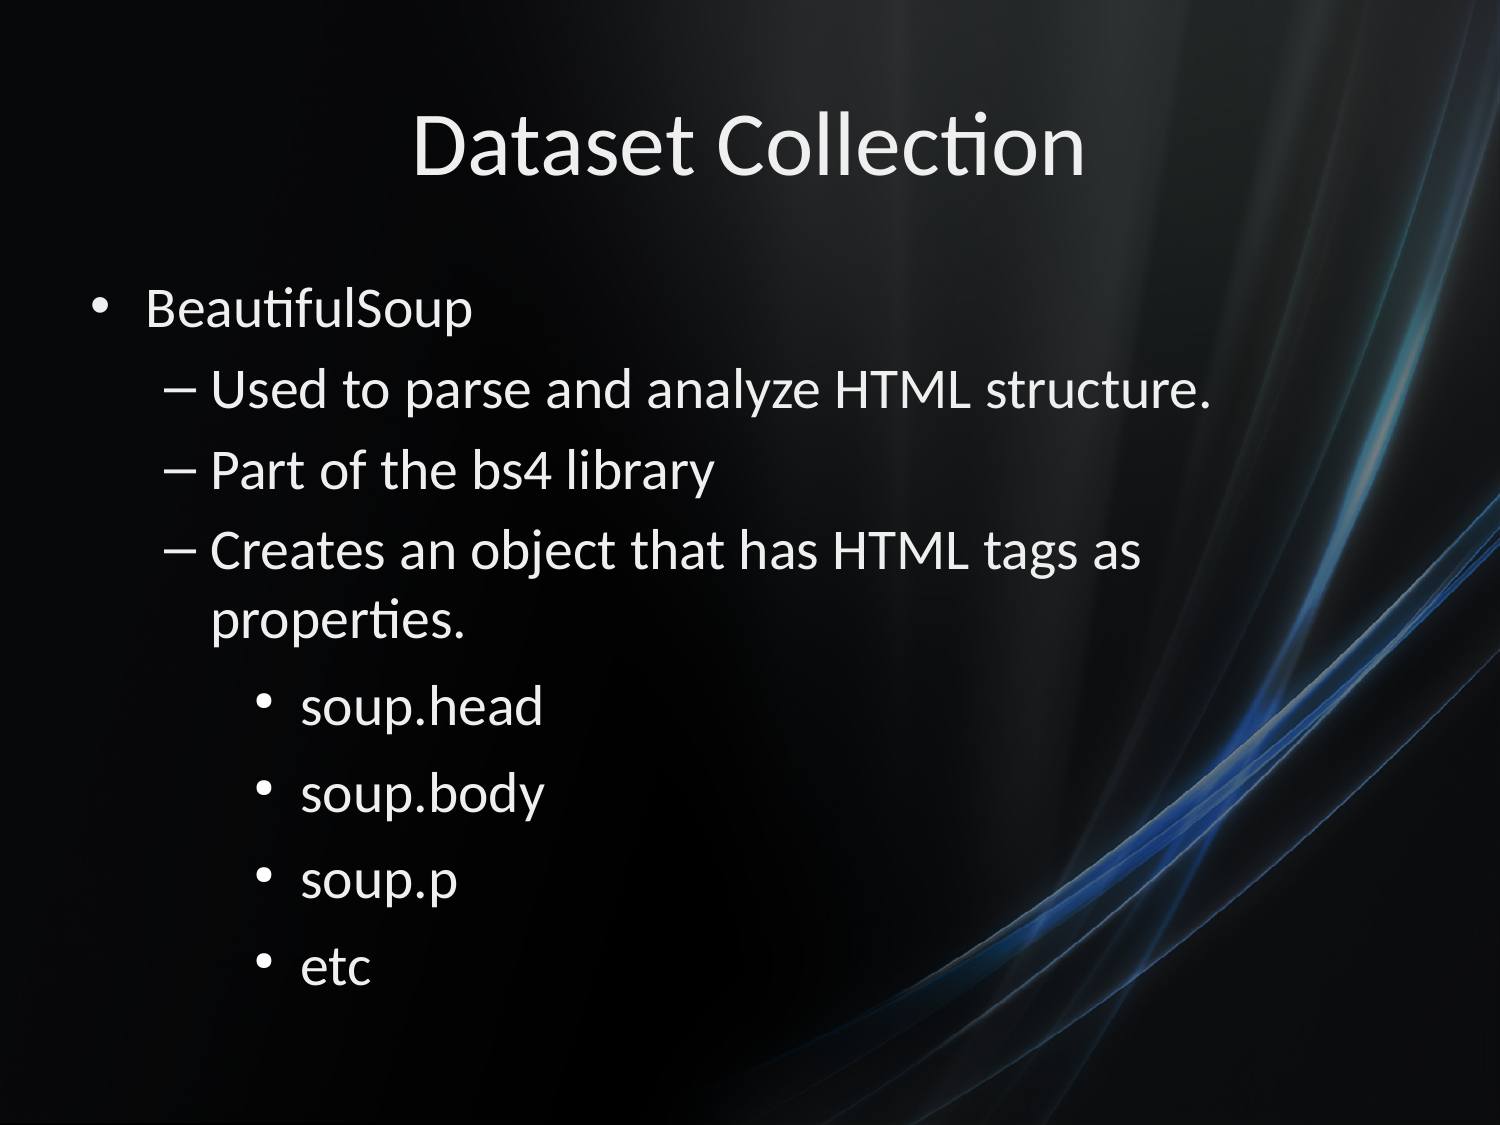

# Dataset Collection
BeautifulSoup
Used to parse and analyze HTML structure.
Part of the bs4 library
Creates an object that has HTML tags as properties.
soup.head
soup.body
soup.p
etc